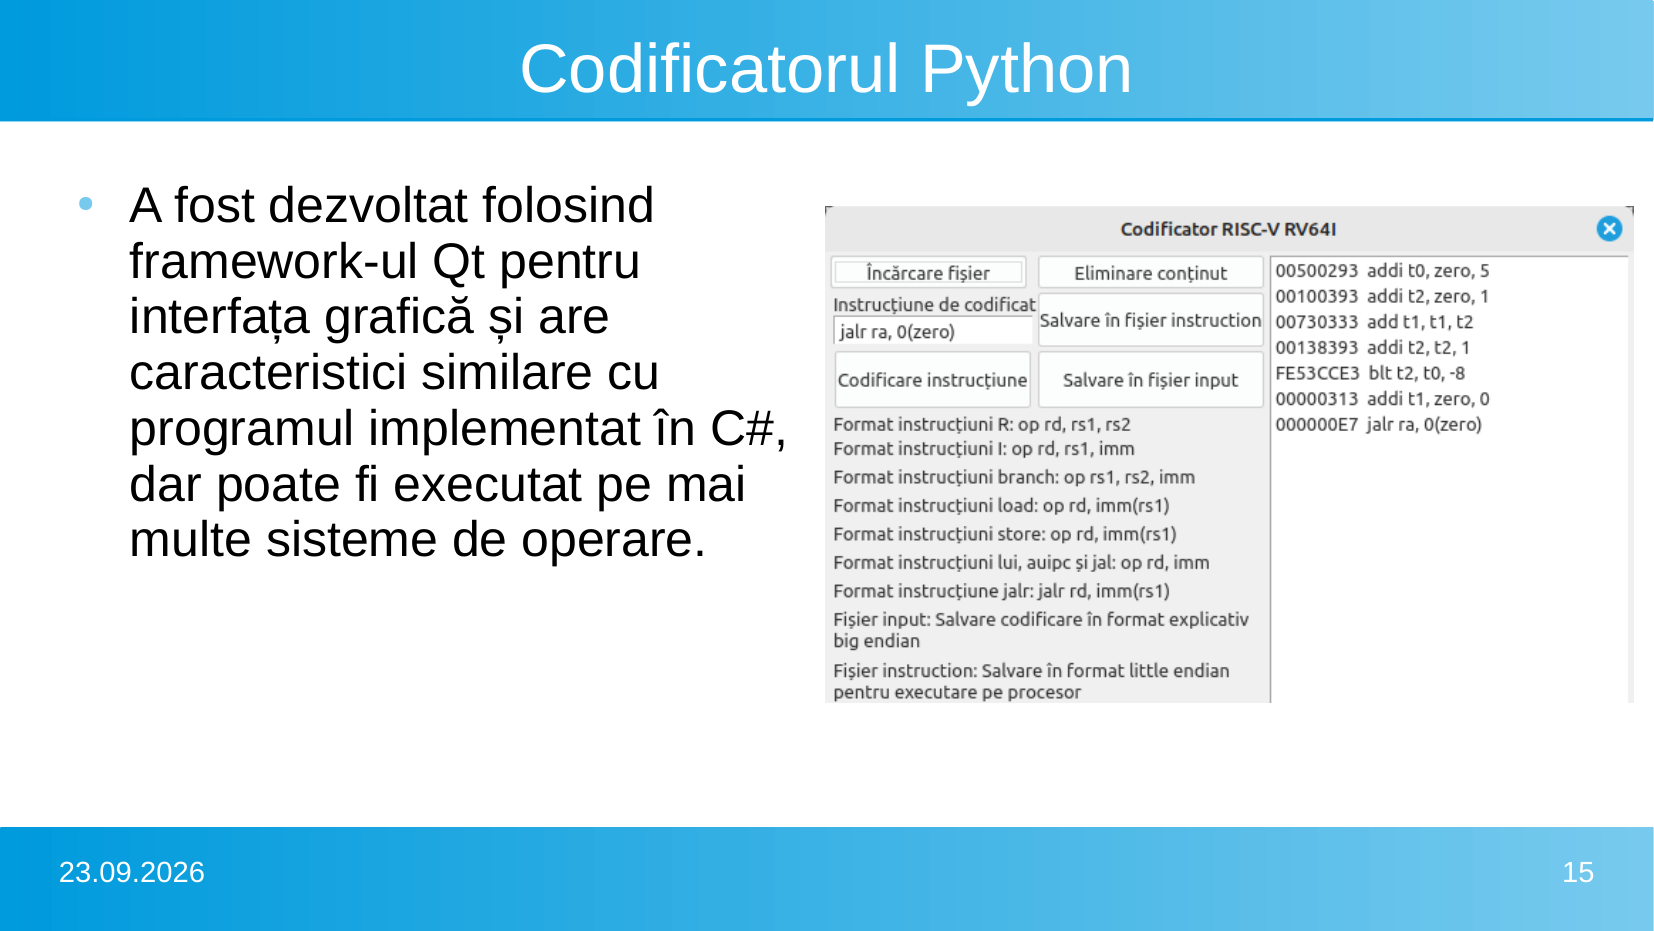

# Codificatorul Python
A fost dezvoltat folosind framework-ul Qt pentru interfața grafică și are caracteristici similare cu programul implementat în C#, dar poate fi executat pe mai multe sisteme de operare.
15